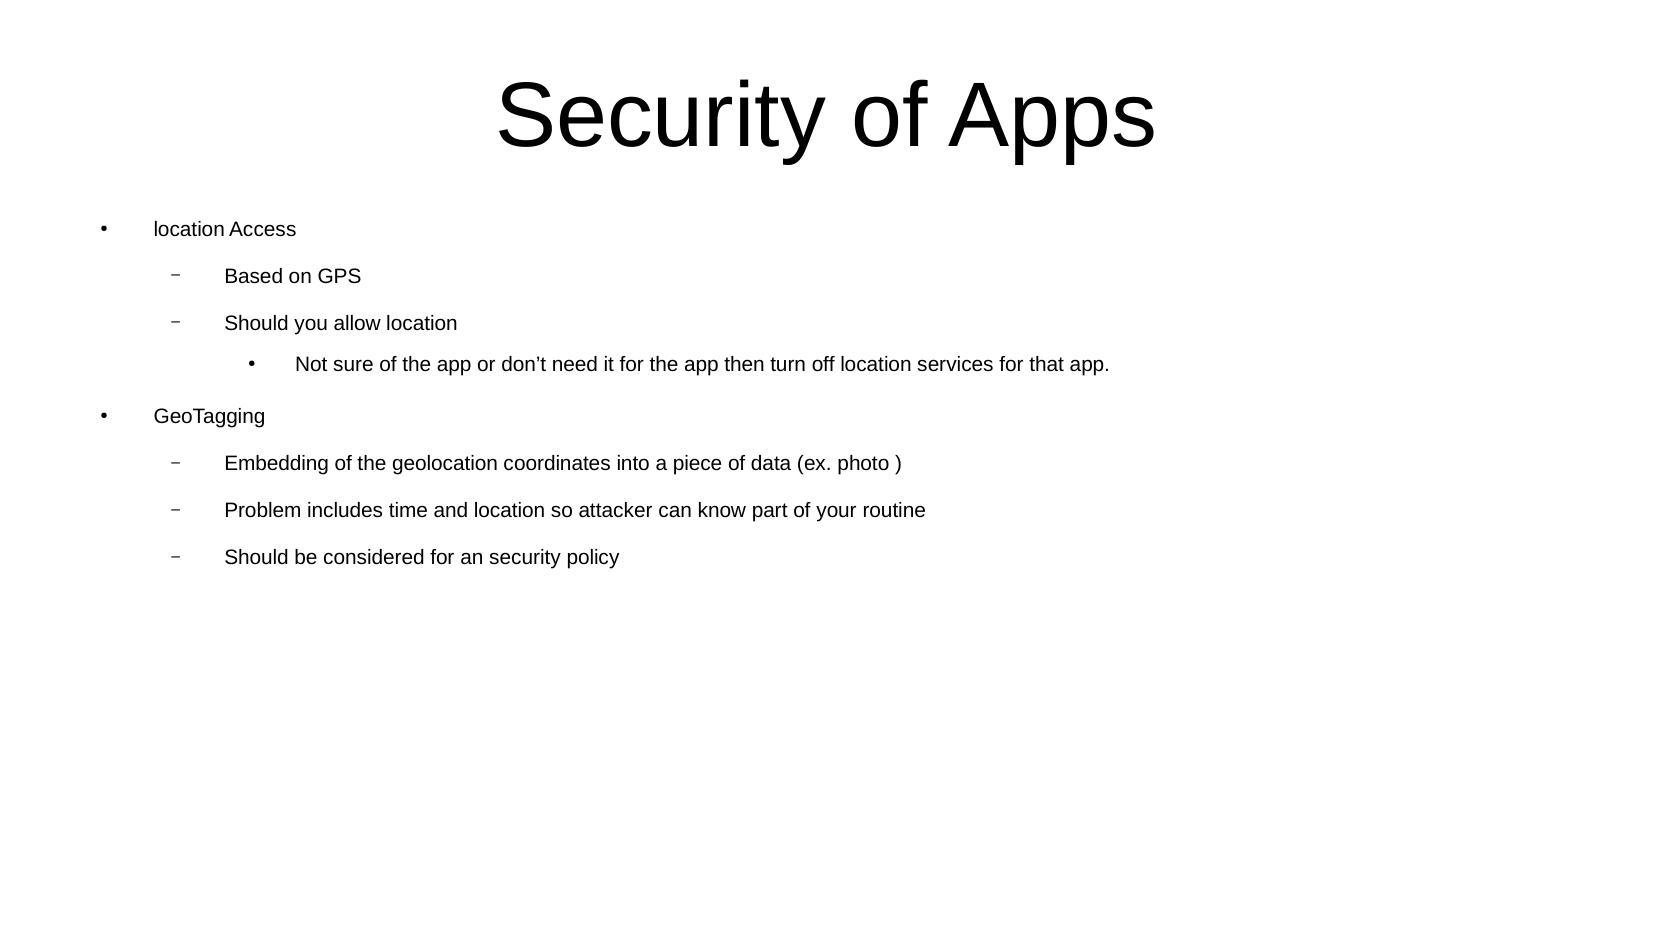

# Security of Apps
location Access
Based on GPS
Should you allow location
Not sure of the app or don’t need it for the app then turn off location services for that app.
GeoTagging
Embedding of the geolocation coordinates into a piece of data (ex. photo )
Problem includes time and location so attacker can know part of your routine
Should be considered for an security policy